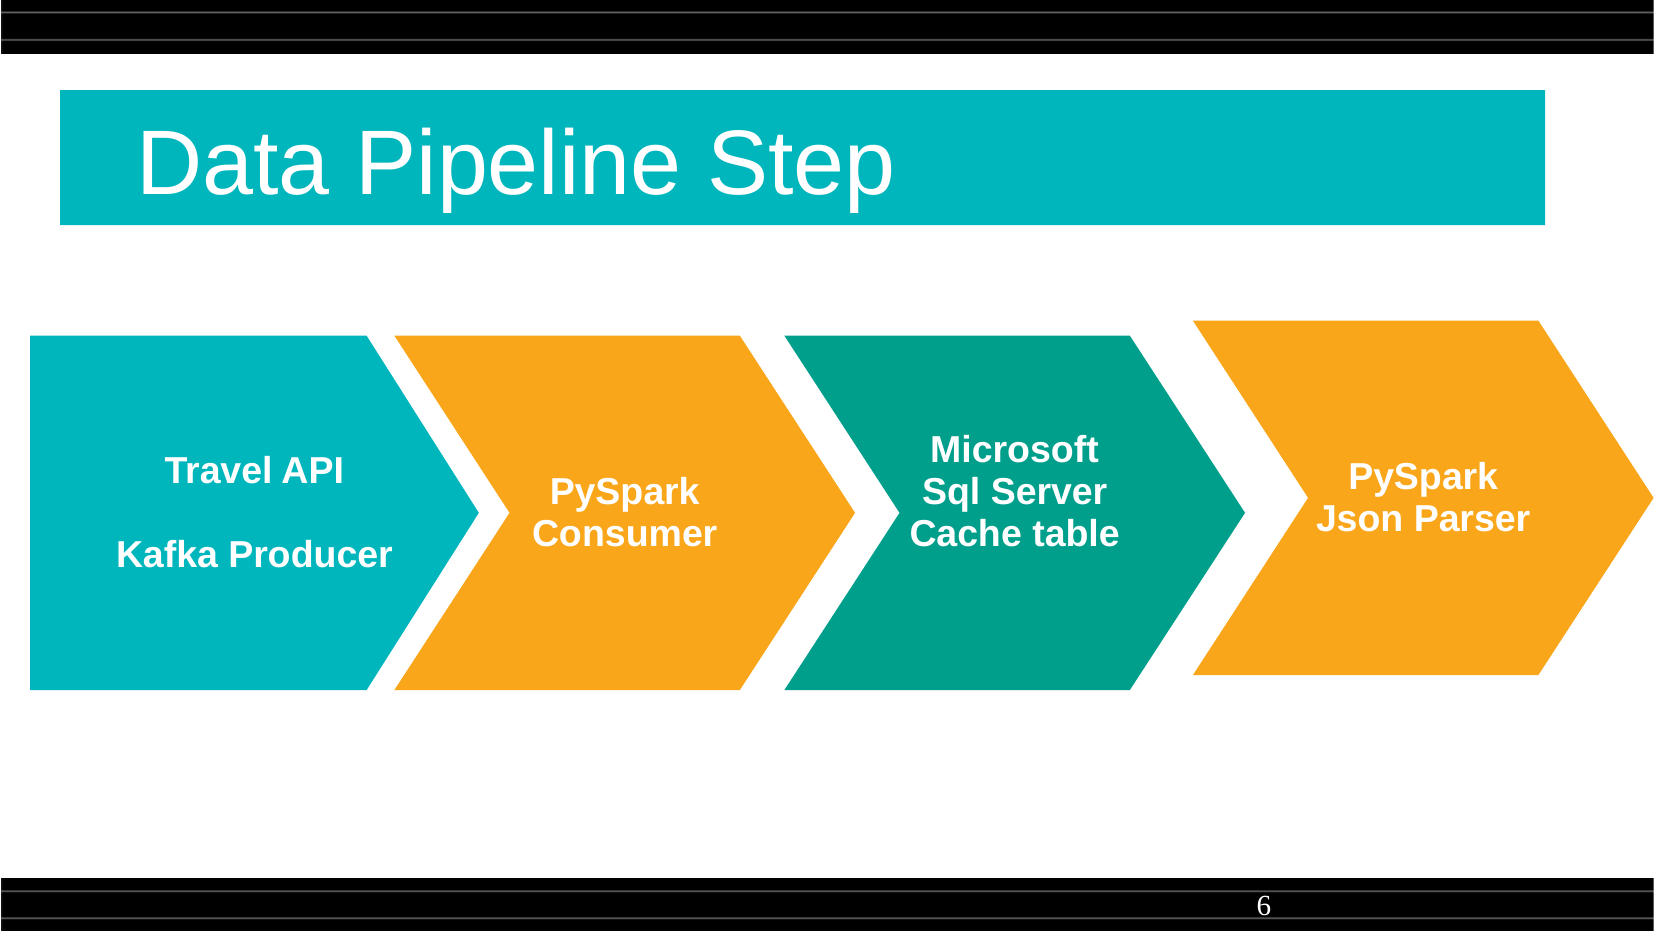

# Data Pipeline Step
PySpark
Json Parser
Travel API
Kafka Producer
PySpark
Consumer
Microsoft
Sql Server
Cache table